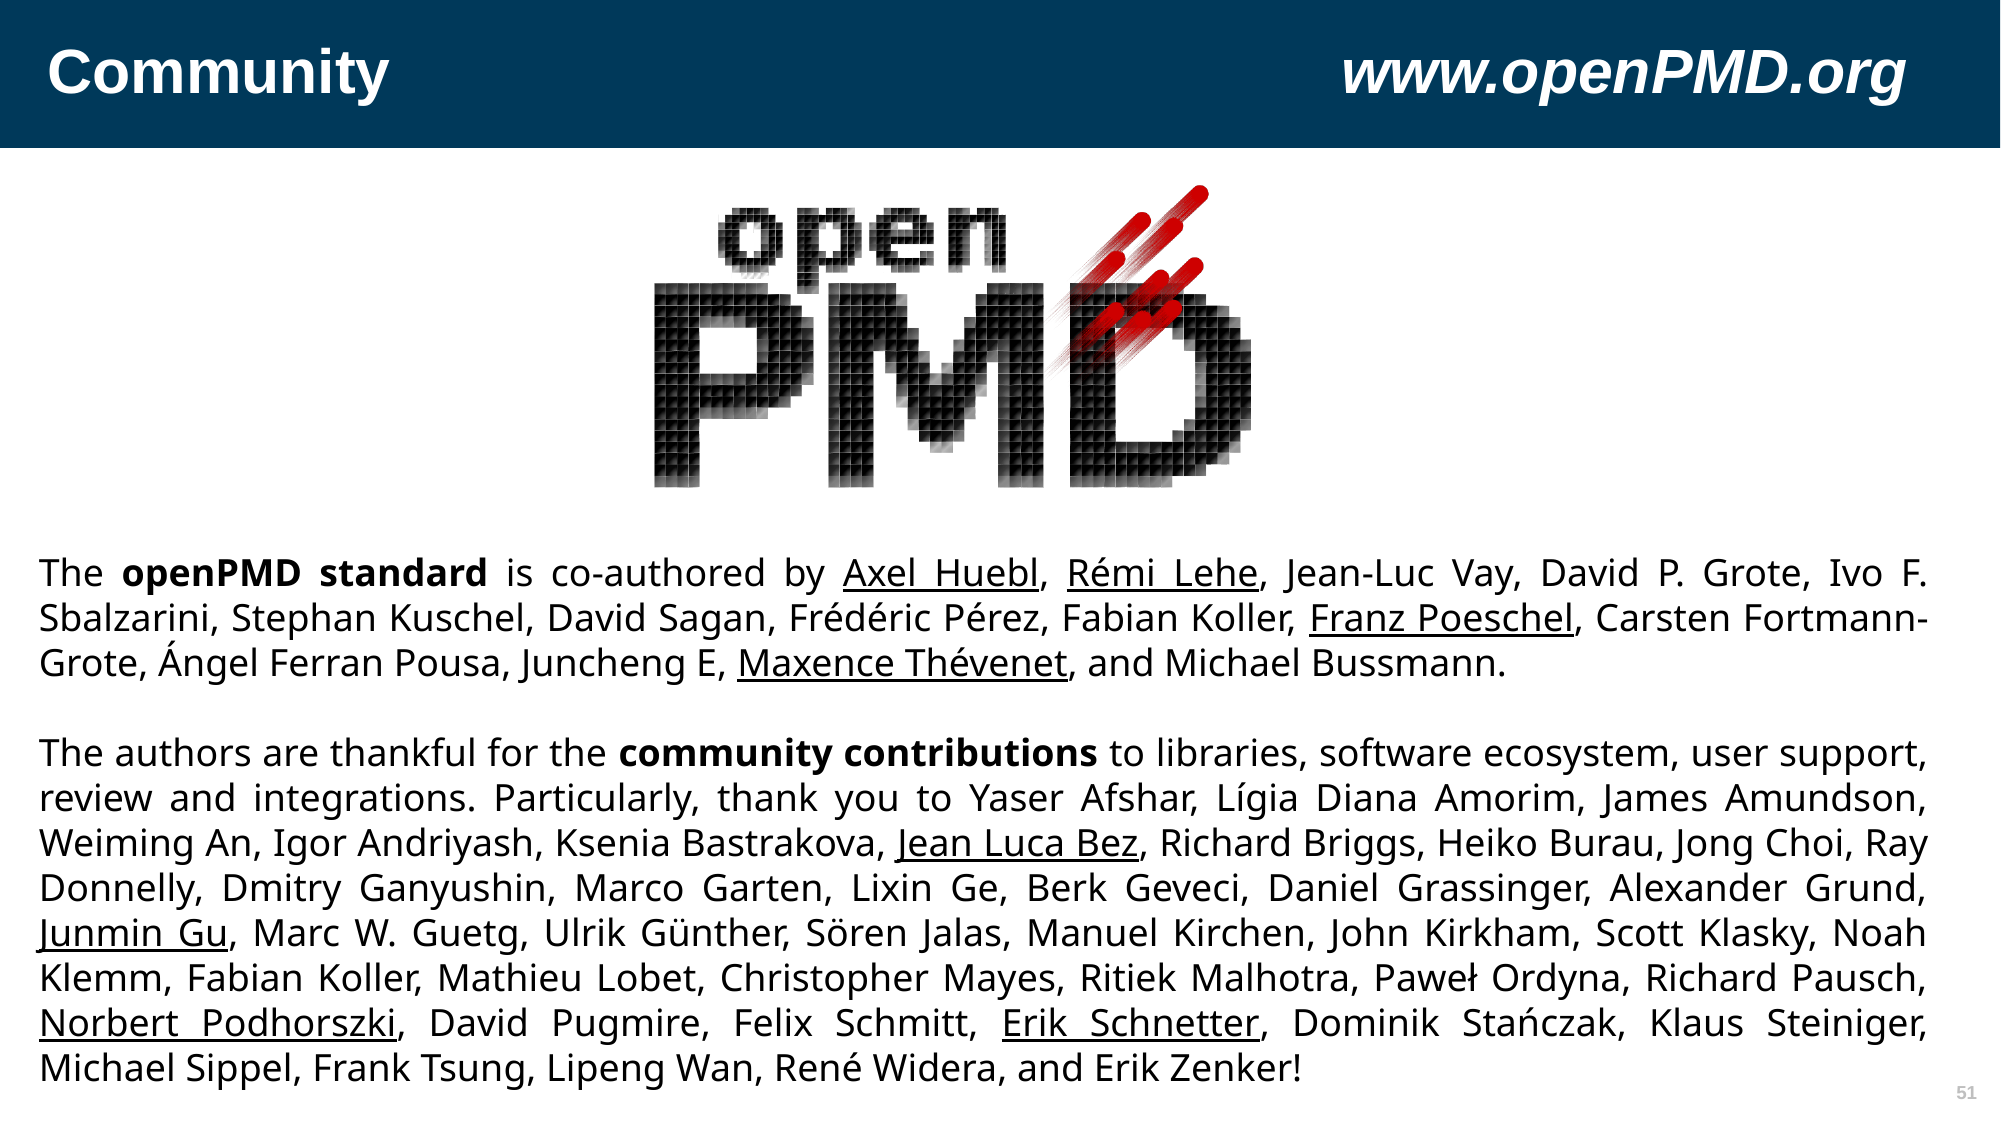

Community 					www.openPMD.org
The openPMD standard is co-authored by Axel Huebl, Rémi Lehe, Jean-Luc Vay, David P. Grote, Ivo F. Sbalzarini, Stephan Kuschel, David Sagan, Frédéric Pérez, Fabian Koller, Franz Poeschel, Carsten Fortmann-Grote, Ángel Ferran Pousa, Juncheng E, Maxence Thévenet, and Michael Bussmann.
The authors are thankful for the community contributions to libraries, software ecosystem, user support, review and integrations. Particularly, thank you to Yaser Afshar, Lígia Diana Amorim, James Amundson, Weiming An, Igor Andriyash, Ksenia Bastrakova, Jean Luca Bez, Richard Briggs, Heiko Burau, Jong Choi, Ray Donnelly, Dmitry Ganyushin, Marco Garten, Lixin Ge, Berk Geveci, Daniel Grassinger, Alexander Grund, Junmin Gu, Marc W. Guetg, Ulrik Günther, Sören Jalas, Manuel Kirchen, John Kirkham, Scott Klasky, Noah Klemm, Fabian Koller, Mathieu Lobet, Christopher Mayes, Ritiek Malhotra, Paweł Ordyna, Richard Pausch, Norbert Podhorszki, David Pugmire, Felix Schmitt, Erik Schnetter, Dominik Stańczak, Klaus Steiniger, Michael Sippel, Frank Tsung, Lipeng Wan, René Widera, and Erik Zenker!